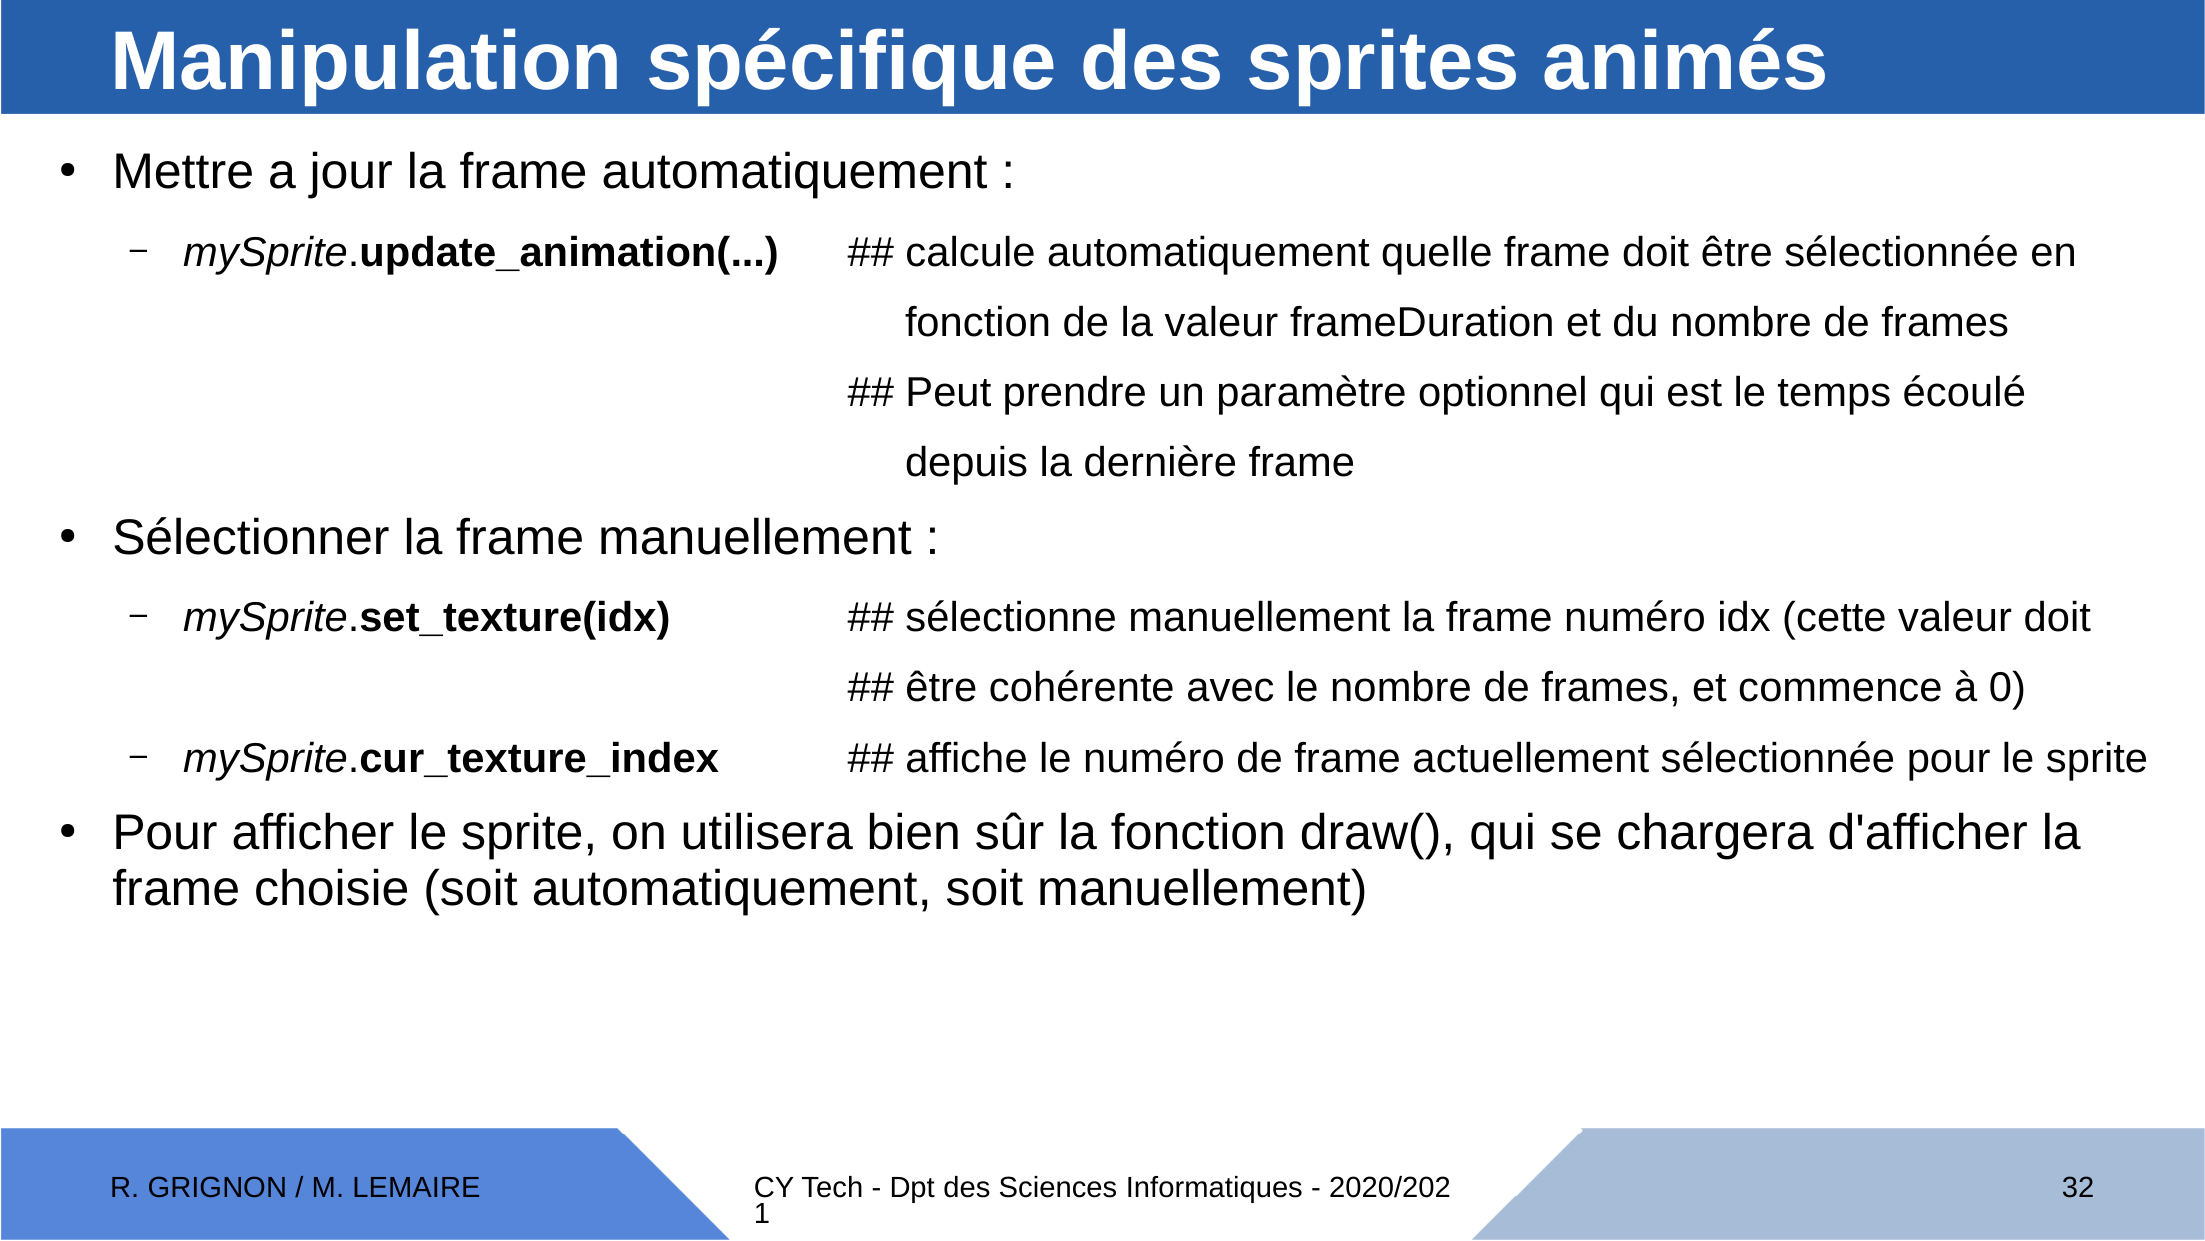

# Manipulation spécifique des sprites animés
Mettre a jour la frame automatiquement :
mySprite.update_animation(...)	## calcule automatiquement quelle frame doit être sélectionnée en
 									 fonction de la valeur frameDuration et du nombre de frames
 									## Peut prendre un paramètre optionnel qui est le temps écoulé
 									 depuis la dernière frame
Sélectionner la frame manuellement :
mySprite.set_texture(idx)			## sélectionne manuellement la frame numéro idx (cette valeur doit
 									## être cohérente avec le nombre de frames, et commence à 0)
mySprite.cur_texture_index		## affiche le numéro de frame actuellement sélectionnée pour le sprite
Pour afficher le sprite, on utilisera bien sûr la fonction draw(), qui se chargera d'afficher la frame choisie (soit automatiquement, soit manuellement)
R. GRIGNON / M. LEMAIRE
CY Tech - Dpt des Sciences Informatiques - 2020/2021
32